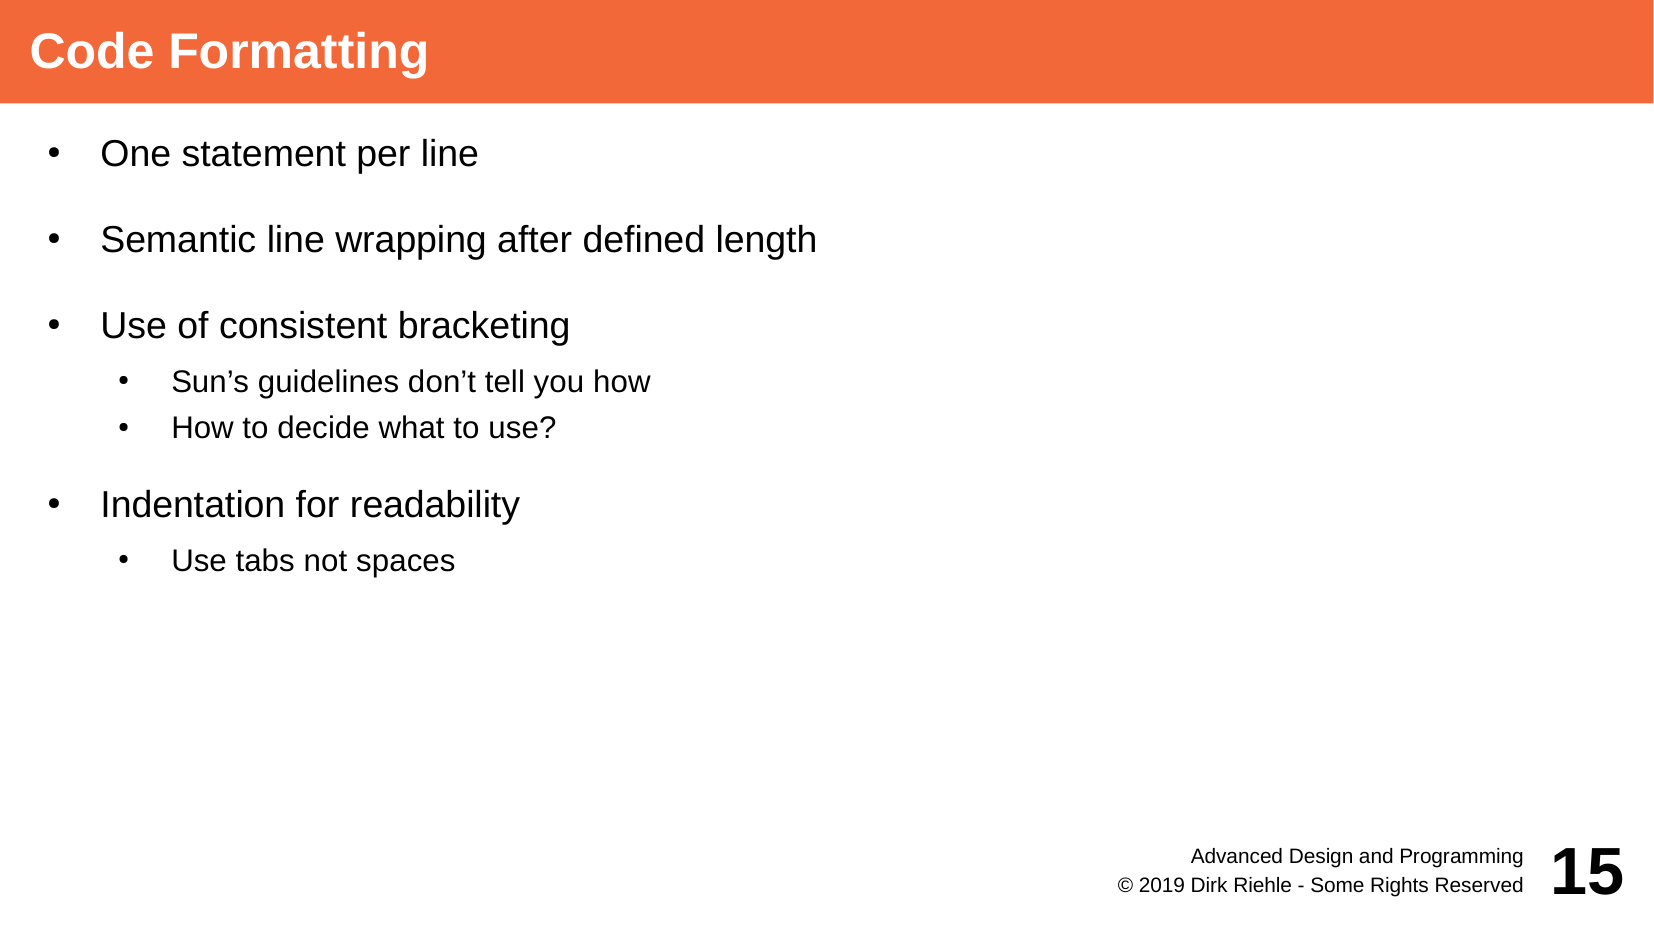

# Code Formatting
One statement per line
Semantic line wrapping after defined length
Use of consistent bracketing
Sun’s guidelines don’t tell you how
How to decide what to use?
Indentation for readability
Use tabs not spaces
Advanced Design and Programming
15
© 2019 Dirk Riehle - Some Rights Reserved